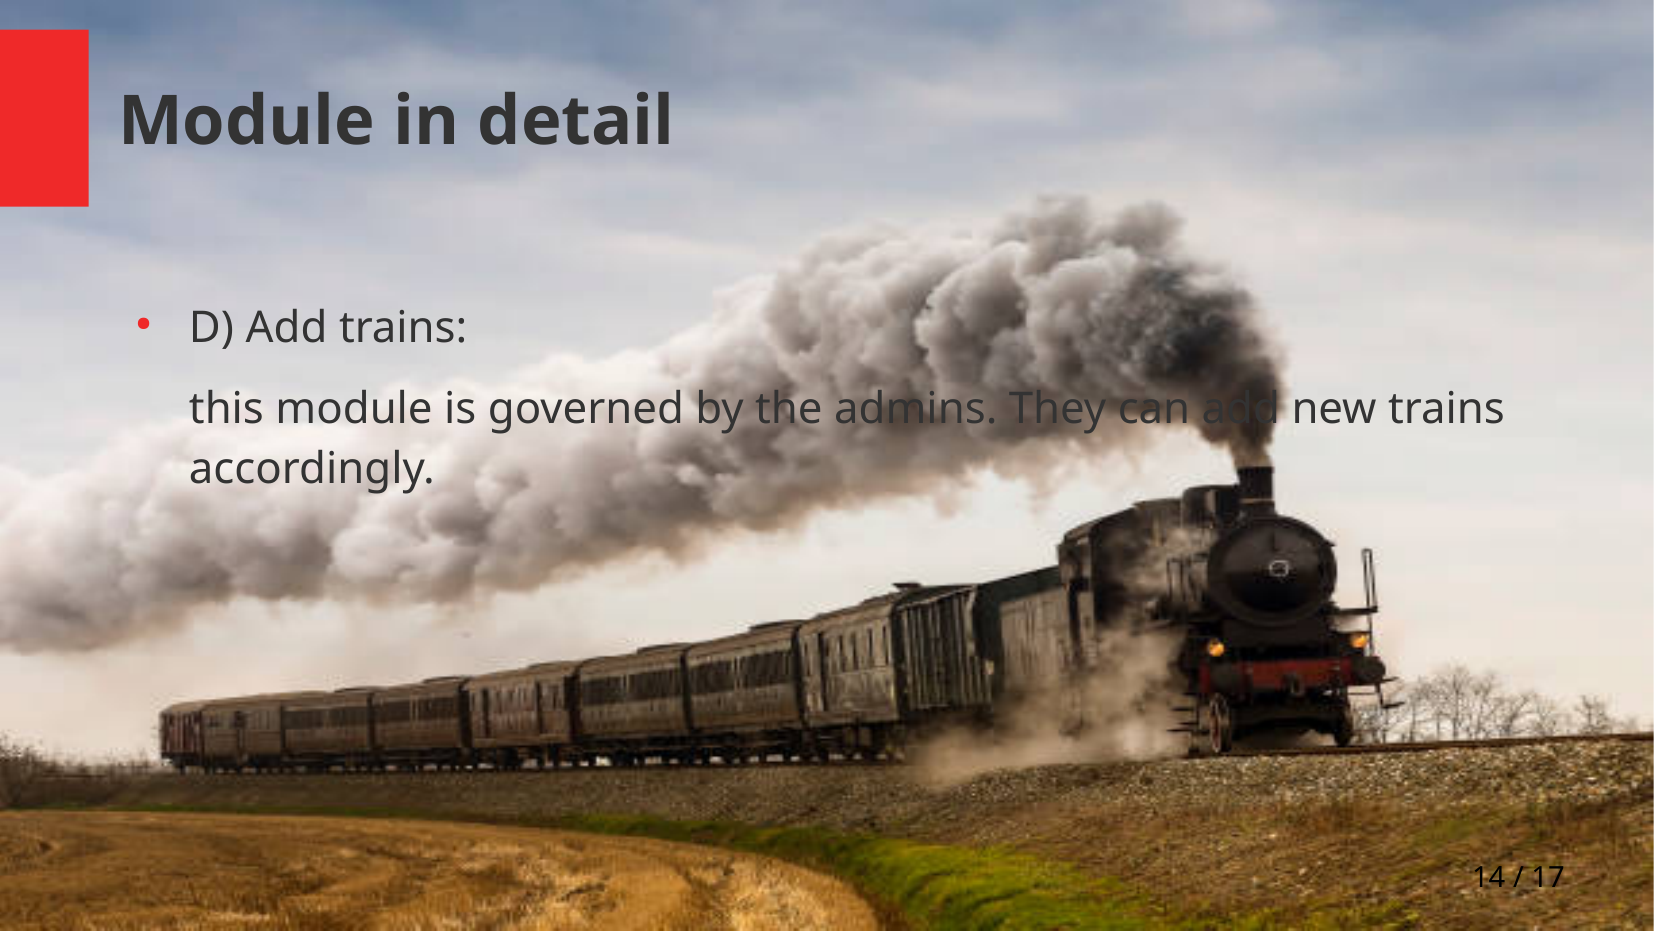

# Module in detail
D) Add trains:
this module is governed by the admins. They can add new trains accordingly.
14